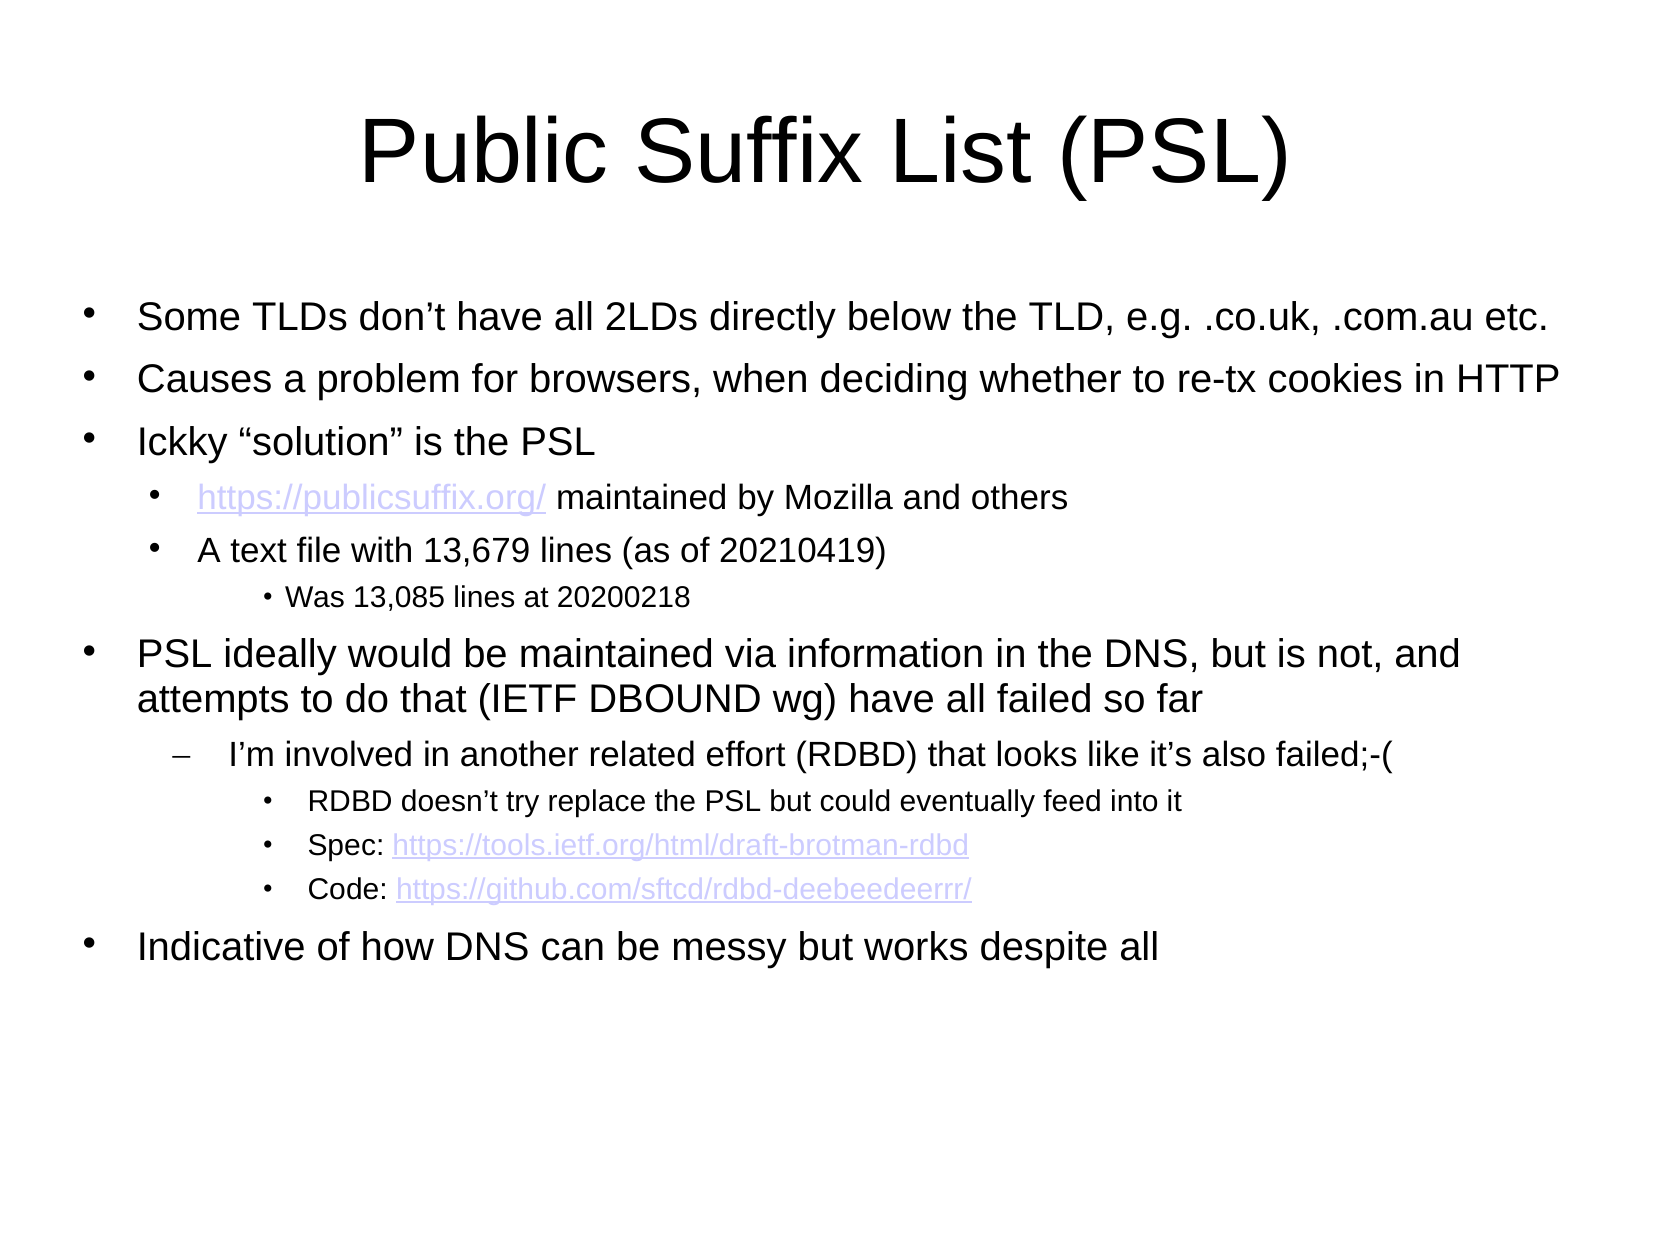

# Public Suffix List (PSL)
Some TLDs don’t have all 2LDs directly below the TLD, e.g. .co.uk, .com.au etc.
Causes a problem for browsers, when deciding whether to re-tx cookies in HTTP
Ickky “solution” is the PSL
https://publicsuffix.org/ maintained by Mozilla and others
A text file with 13,679 lines (as of 20210419)
Was 13,085 lines at 20200218
PSL ideally would be maintained via information in the DNS, but is not, and attempts to do that (IETF DBOUND wg) have all failed so far
I’m involved in another related effort (RDBD) that looks like it’s also failed;-(
RDBD doesn’t try replace the PSL but could eventually feed into it
Spec: https://tools.ietf.org/html/draft-brotman-rdbd
Code: https://github.com/sftcd/rdbd-deebeedeerrr/
Indicative of how DNS can be messy but works despite all